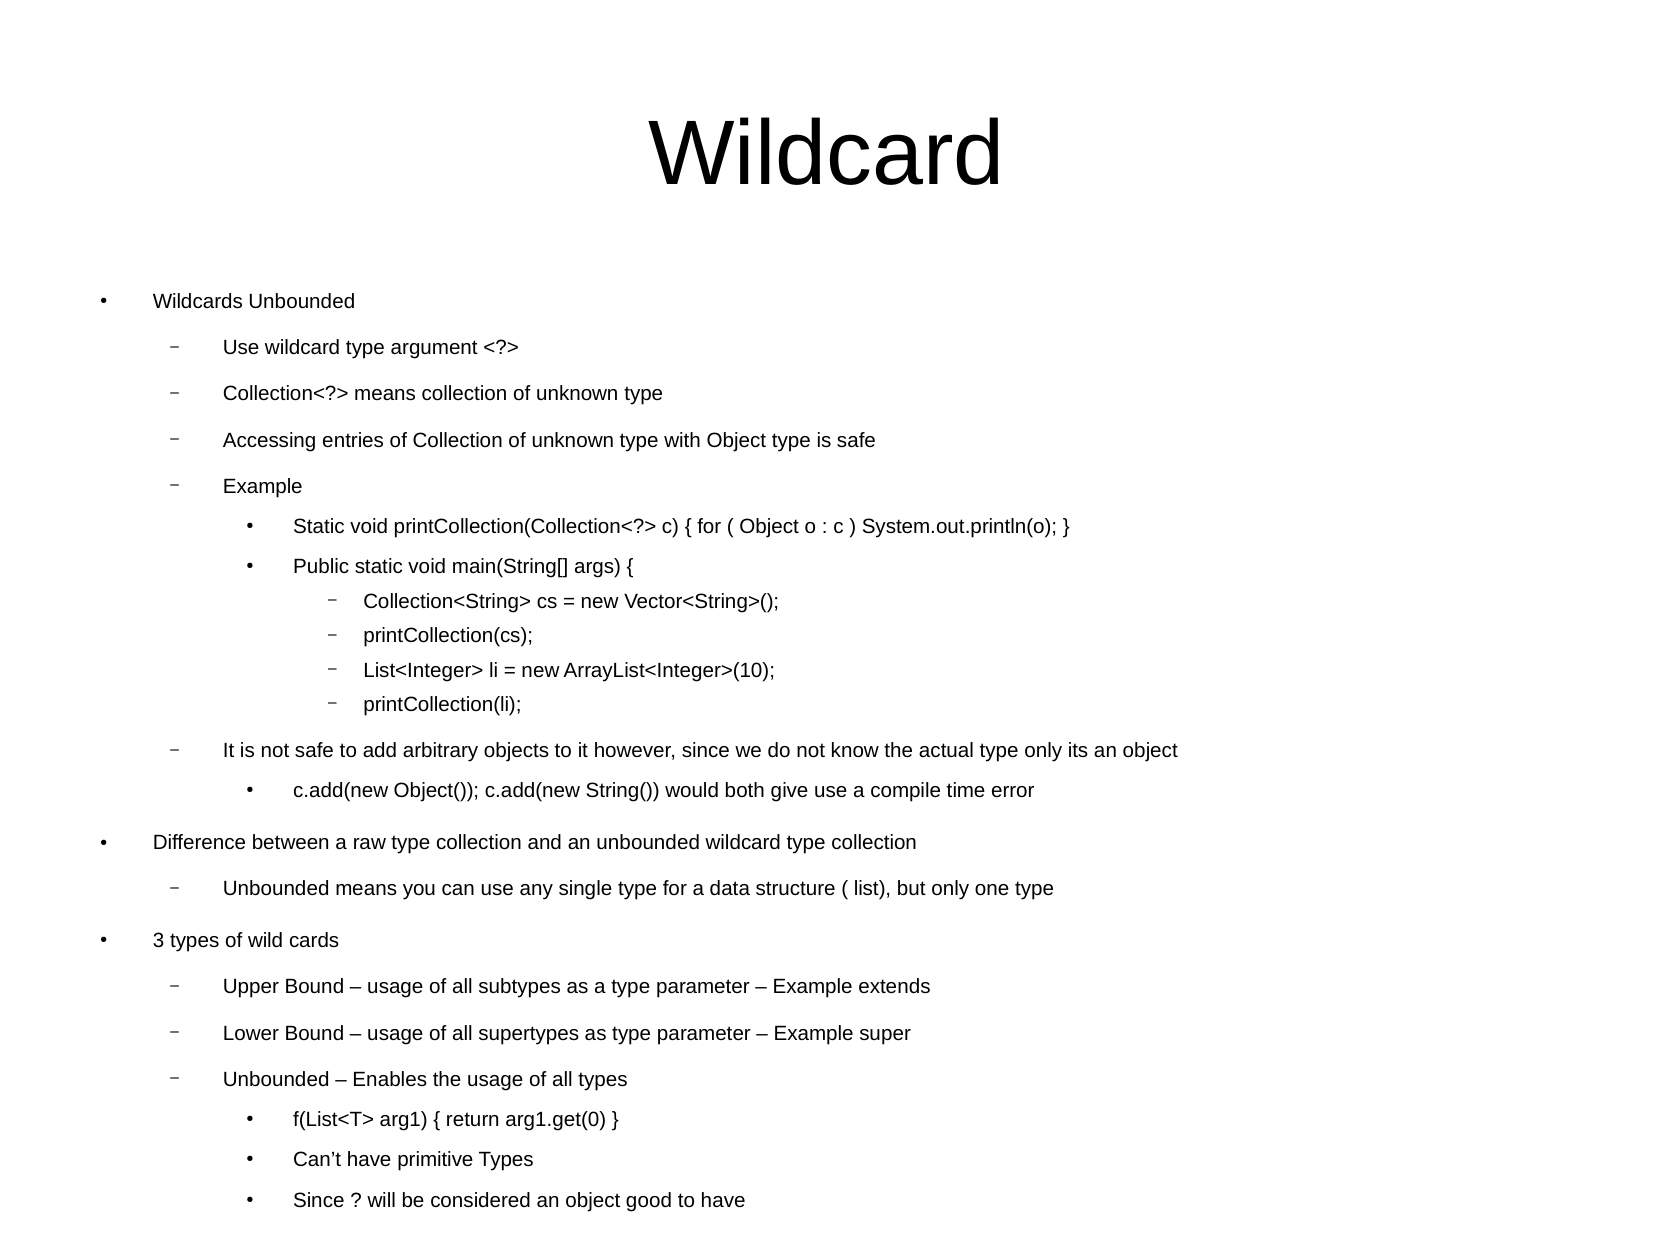

# Wildcard
Wildcards Unbounded
Use wildcard type argument <?>
Collection<?> means collection of unknown type
Accessing entries of Collection of unknown type with Object type is safe
Example
Static void printCollection(Collection<?> c) { for ( Object o : c ) System.out.println(o); }
Public static void main(String[] args) {
Collection<String> cs = new Vector<String>();
printCollection(cs);
List<Integer> li = new ArrayList<Integer>(10);
printCollection(li);
It is not safe to add arbitrary objects to it however, since we do not know the actual type only its an object
c.add(new Object()); c.add(new String()) would both give use a compile time error
Difference between a raw type collection and an unbounded wildcard type collection
Unbounded means you can use any single type for a data structure ( list), but only one type
3 types of wild cards
Upper Bound – usage of all subtypes as a type parameter – Example extends
Lower Bound – usage of all supertypes as type parameter – Example super
Unbounded – Enables the usage of all types
f(List<T> arg1) { return arg1.get(0) }
Can’t have primitive Types
Since ? will be considered an object good to have